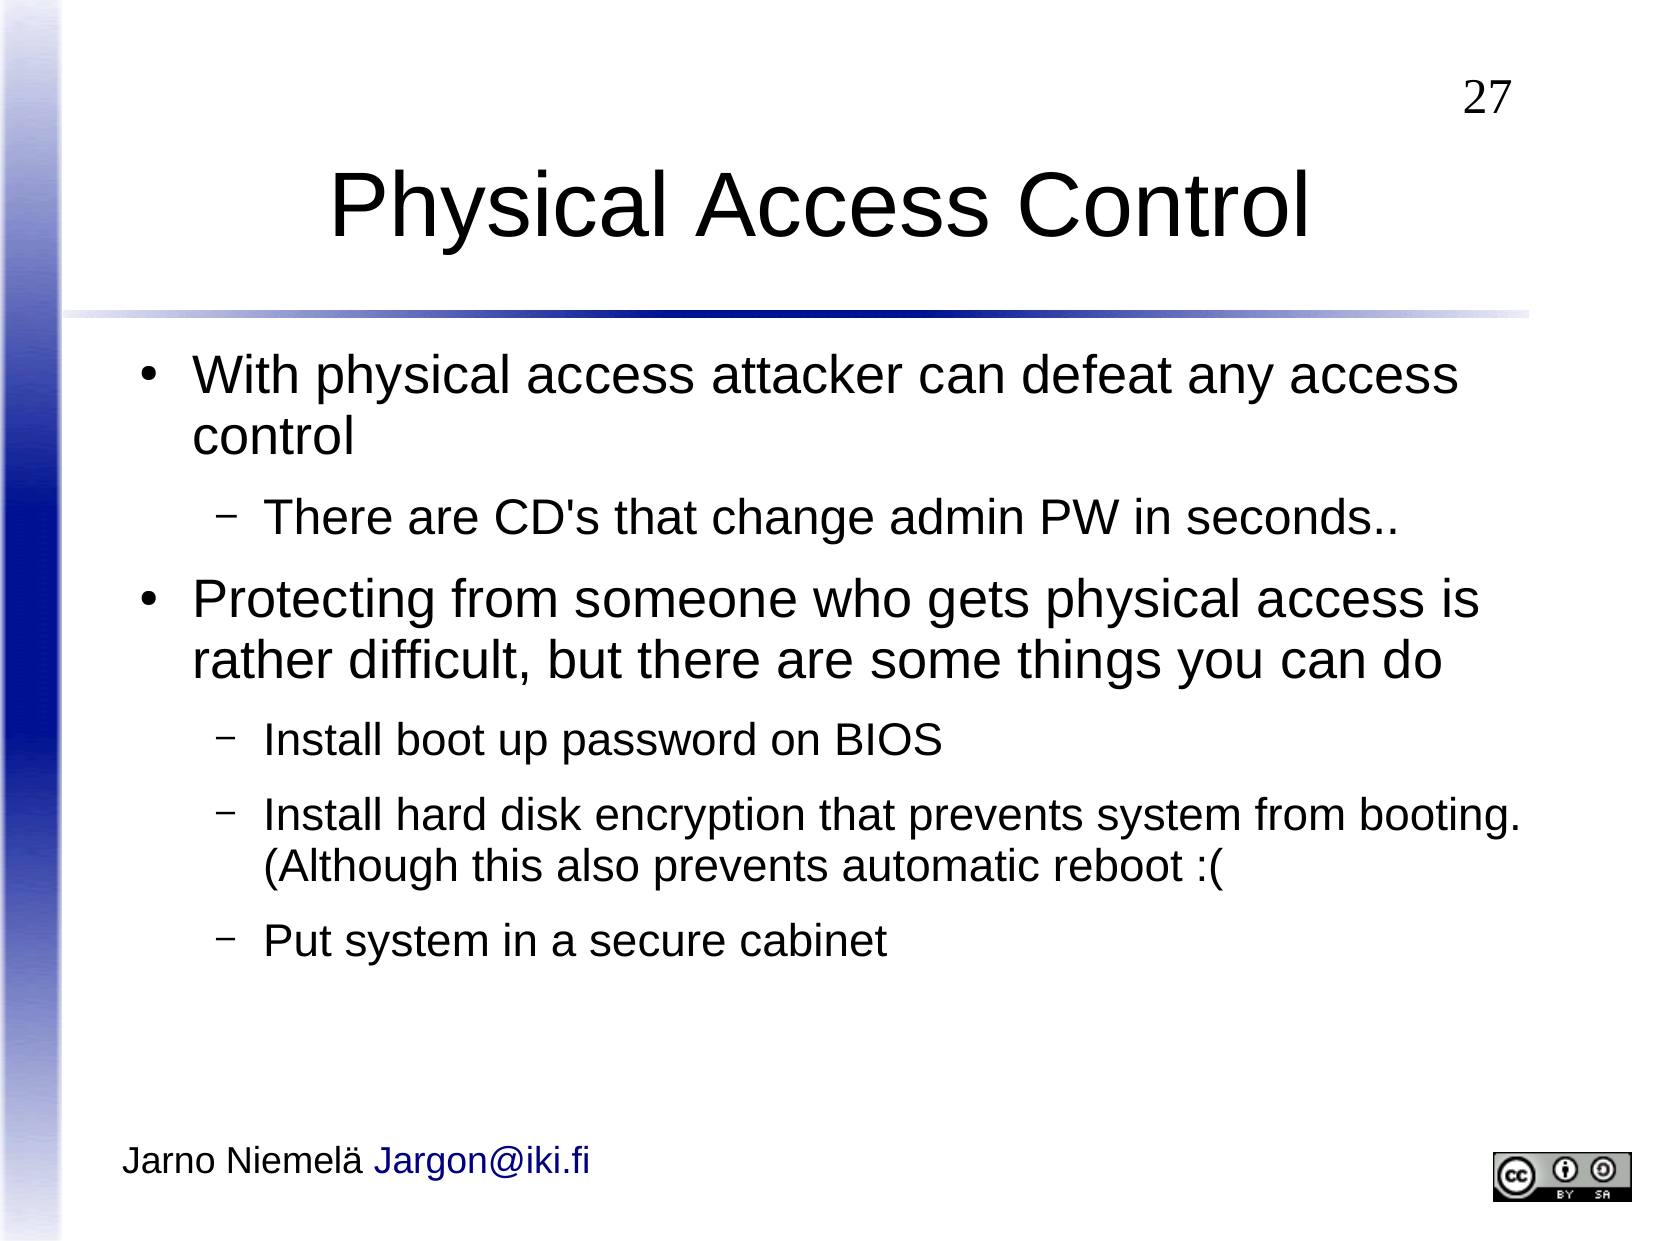

# Physical Access Control
With physical access attacker can defeat any access control
There are CD's that change admin PW in seconds..
Protecting from someone who gets physical access is rather difficult, but there are some things you can do
Install boot up password on BIOS
Install hard disk encryption that prevents system from booting. (Although this also prevents automatic reboot :(
Put system in a secure cabinet